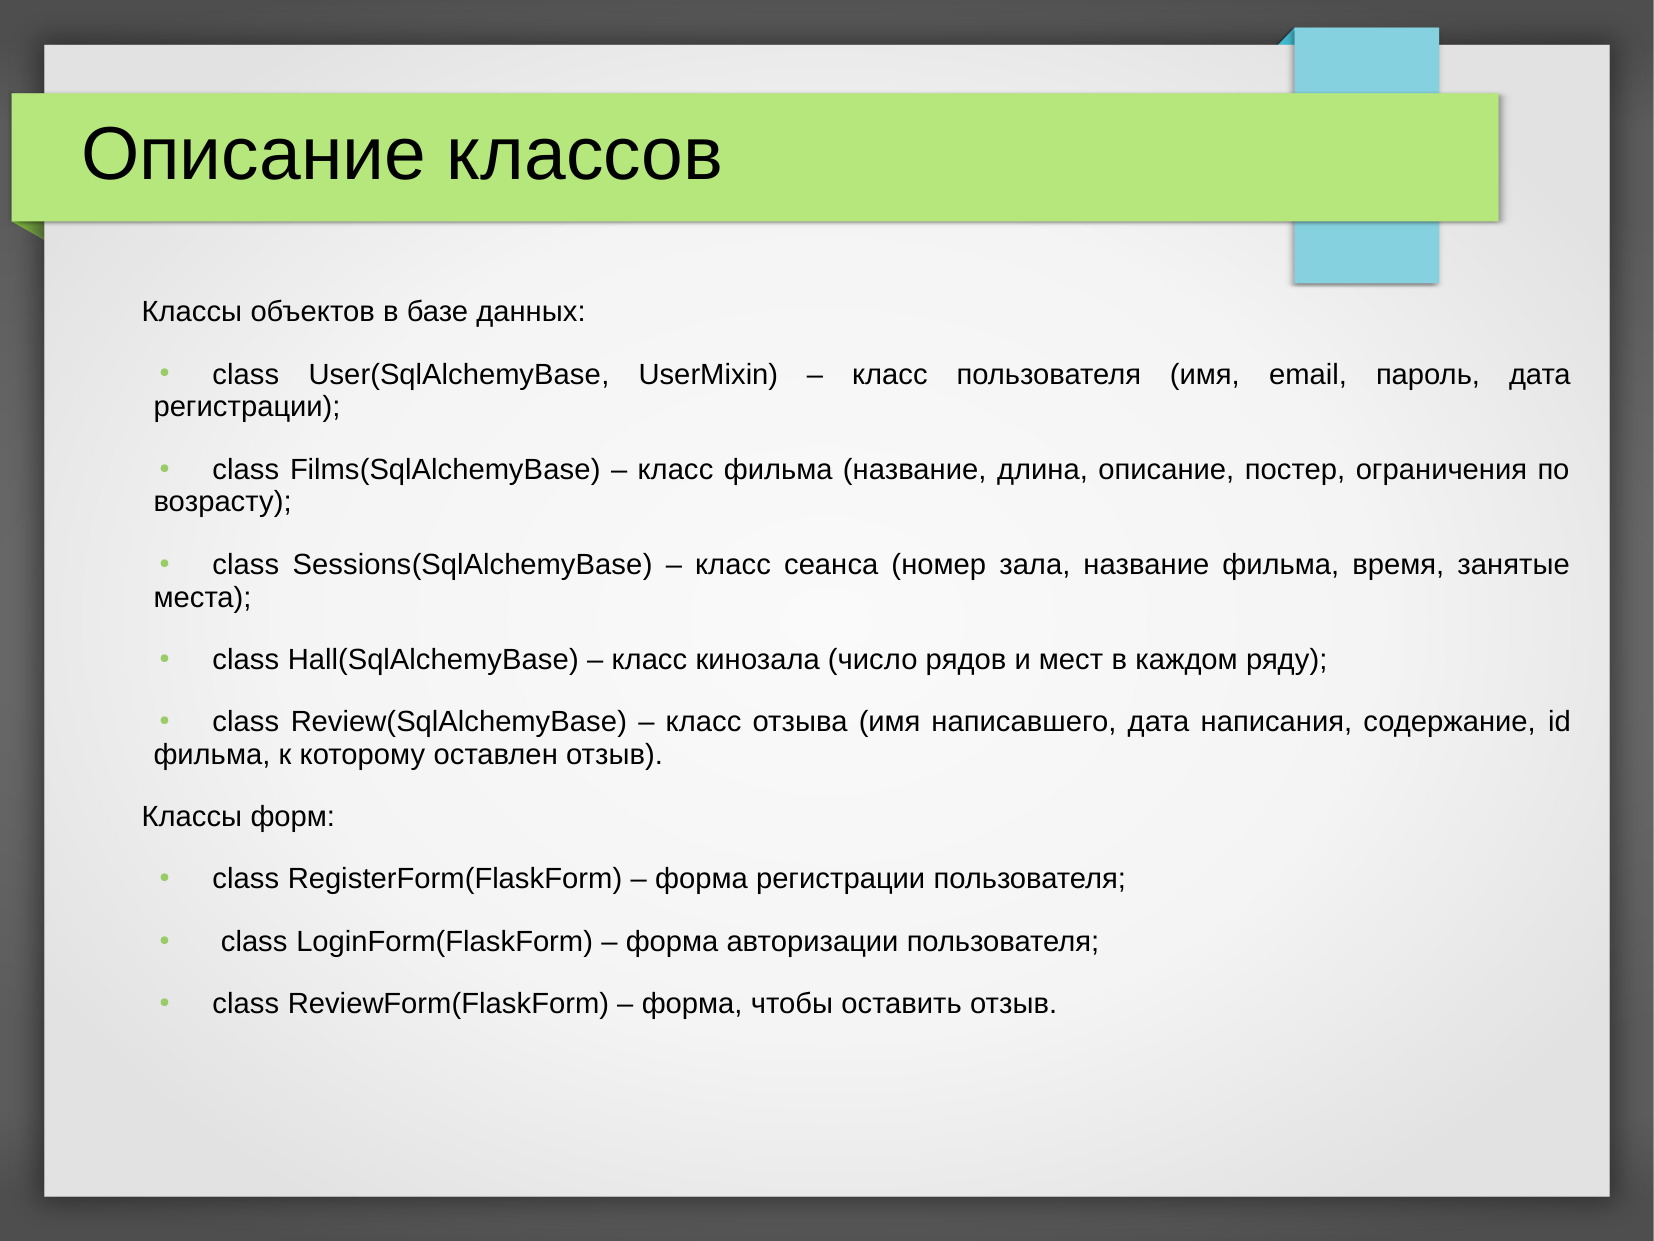

# Описание классов
Классы объектов в базе данных:
class User(SqlAlchemyBase, UserMixin) – класс пользователя (имя, email, пароль, дата регистрации);
class Films(SqlAlchemyBase) – класс фильма (название, длина, описание, постер, ограничения по возрасту);
class Sessions(SqlAlchemyBase) – класс сеанса (номер зала, название фильма, время, занятые места);
class Hall(SqlAlchemyBase) – класс кинозала (число рядов и мест в каждом ряду);
class Review(SqlAlchemyBase) – класс отзыва (имя написавшего, дата написания, содержание, id фильма, к которому оставлен отзыв).
Классы форм:
class RegisterForm(FlaskForm) – форма регистрации пользователя;
 class LoginForm(FlaskForm) – форма авторизации пользователя;
class ReviewForm(FlaskForm) – форма, чтобы оставить отзыв.